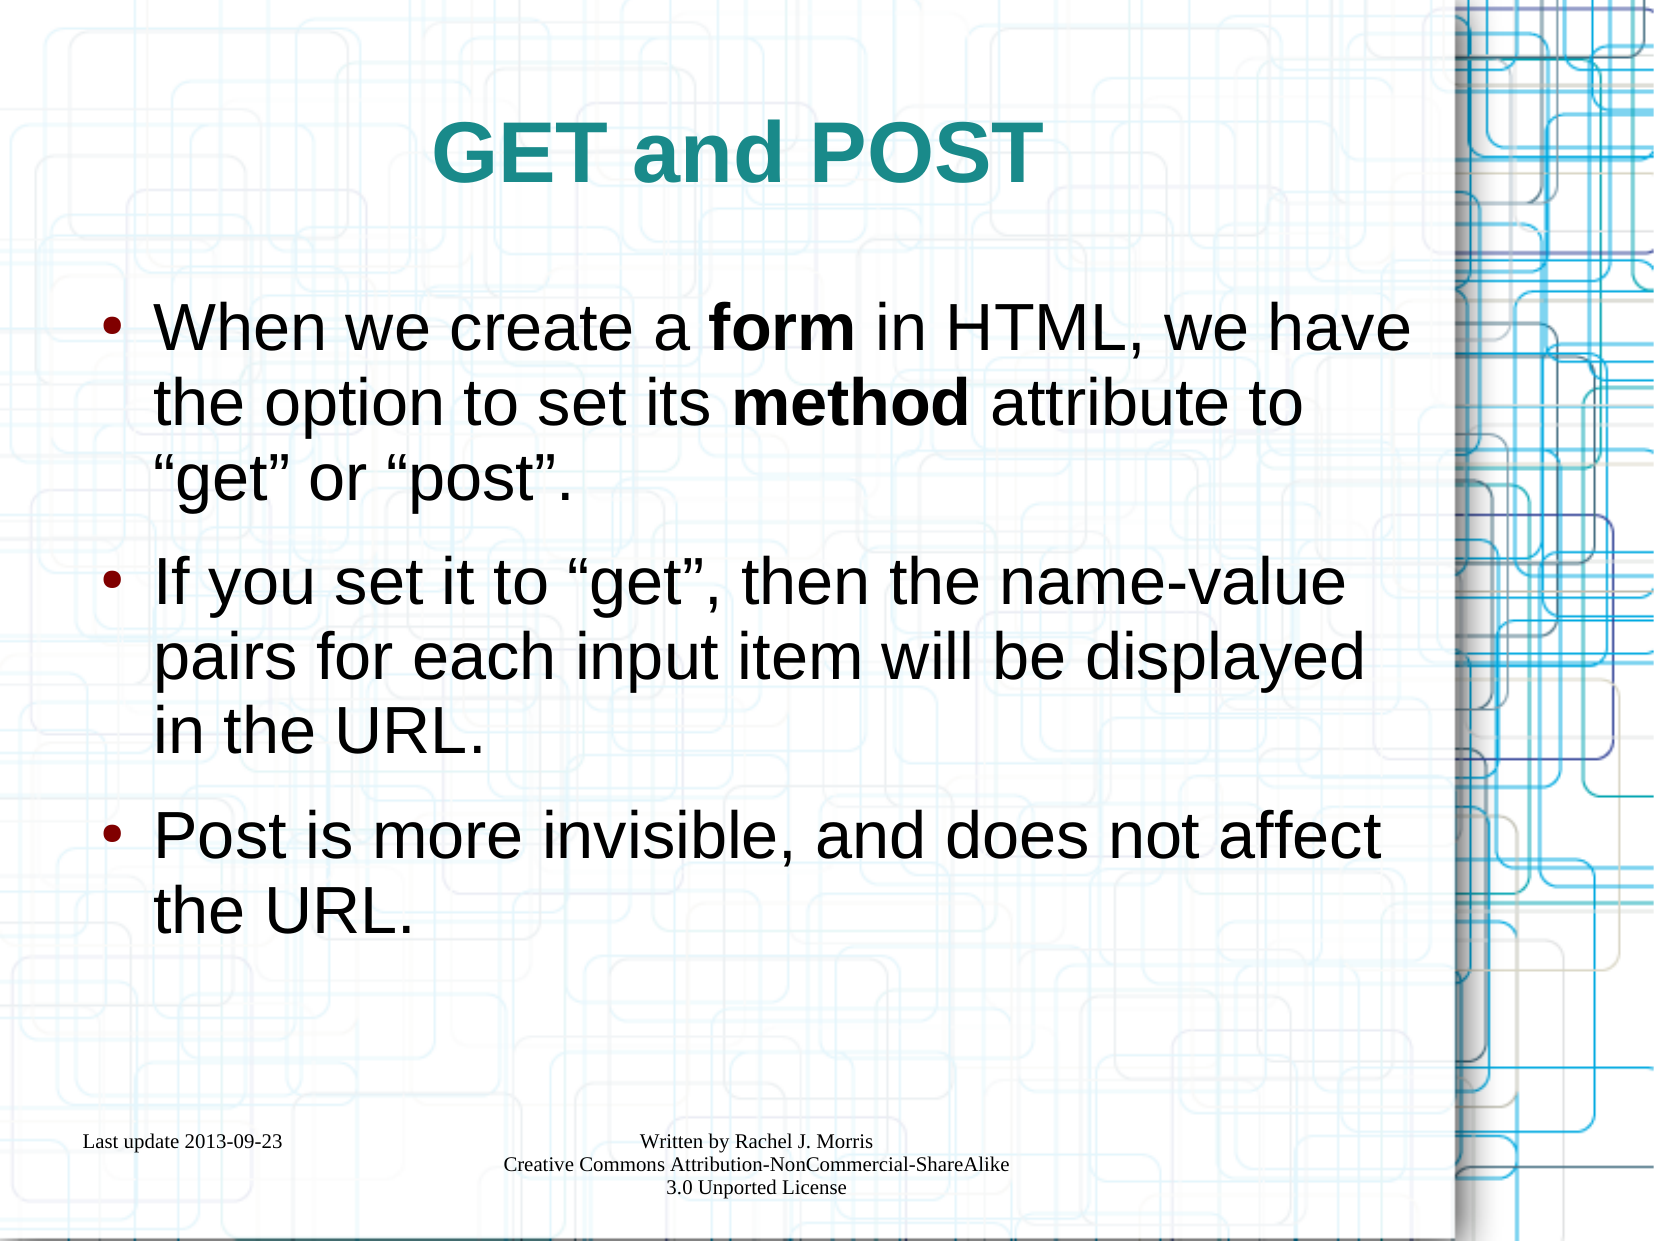

# GET and POST
When we create a form in HTML, we have the option to set its method attribute to “get” or “post”.
If you set it to “get”, then the name-value pairs for each input item will be displayed in the URL.
Post is more invisible, and does not affect the URL.